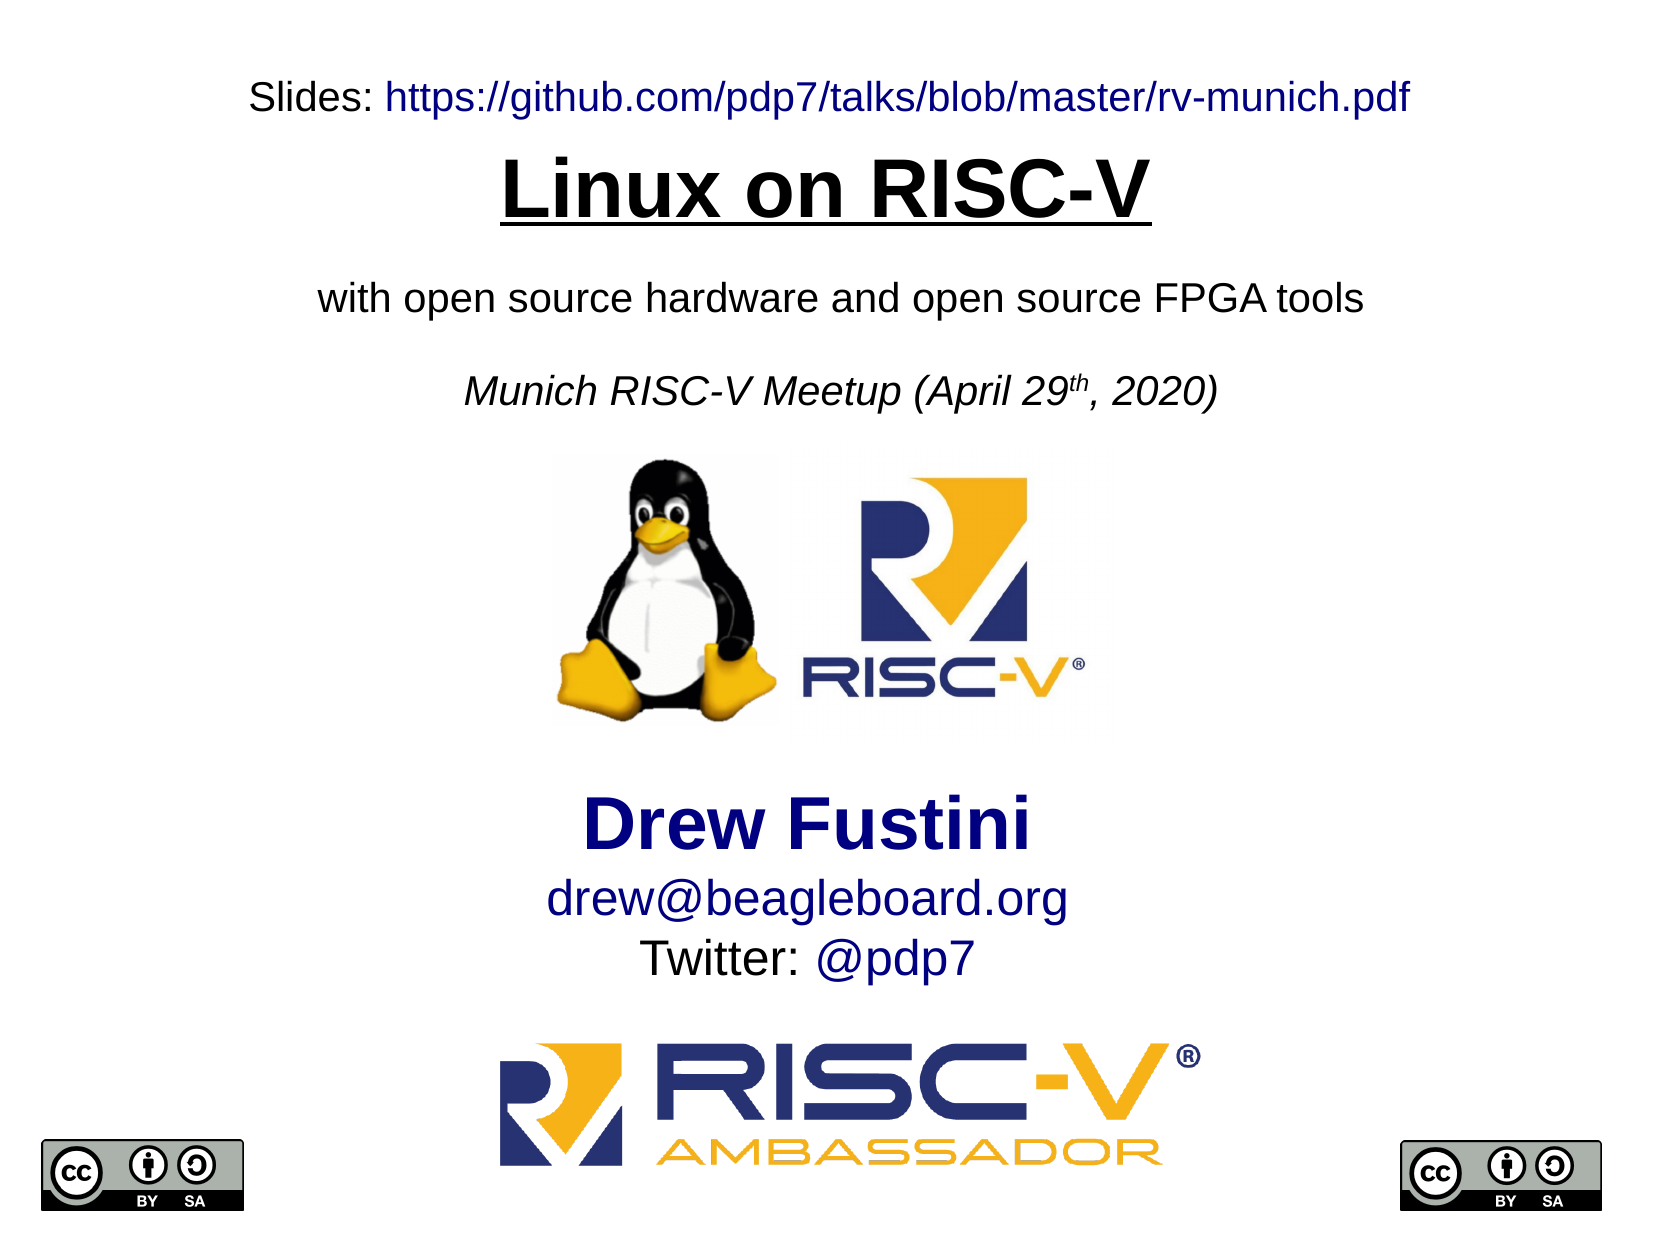

Drew Fustini
drew@beagleboard.org
Twitter: @pdp7
Slides: https://github.com/pdp7/talks/blob/master/rv-munich.pdf
Linux on RISC-V
with open source hardware and open source FPGA tools
Munich RISC-V Meetup (April 29th, 2020)